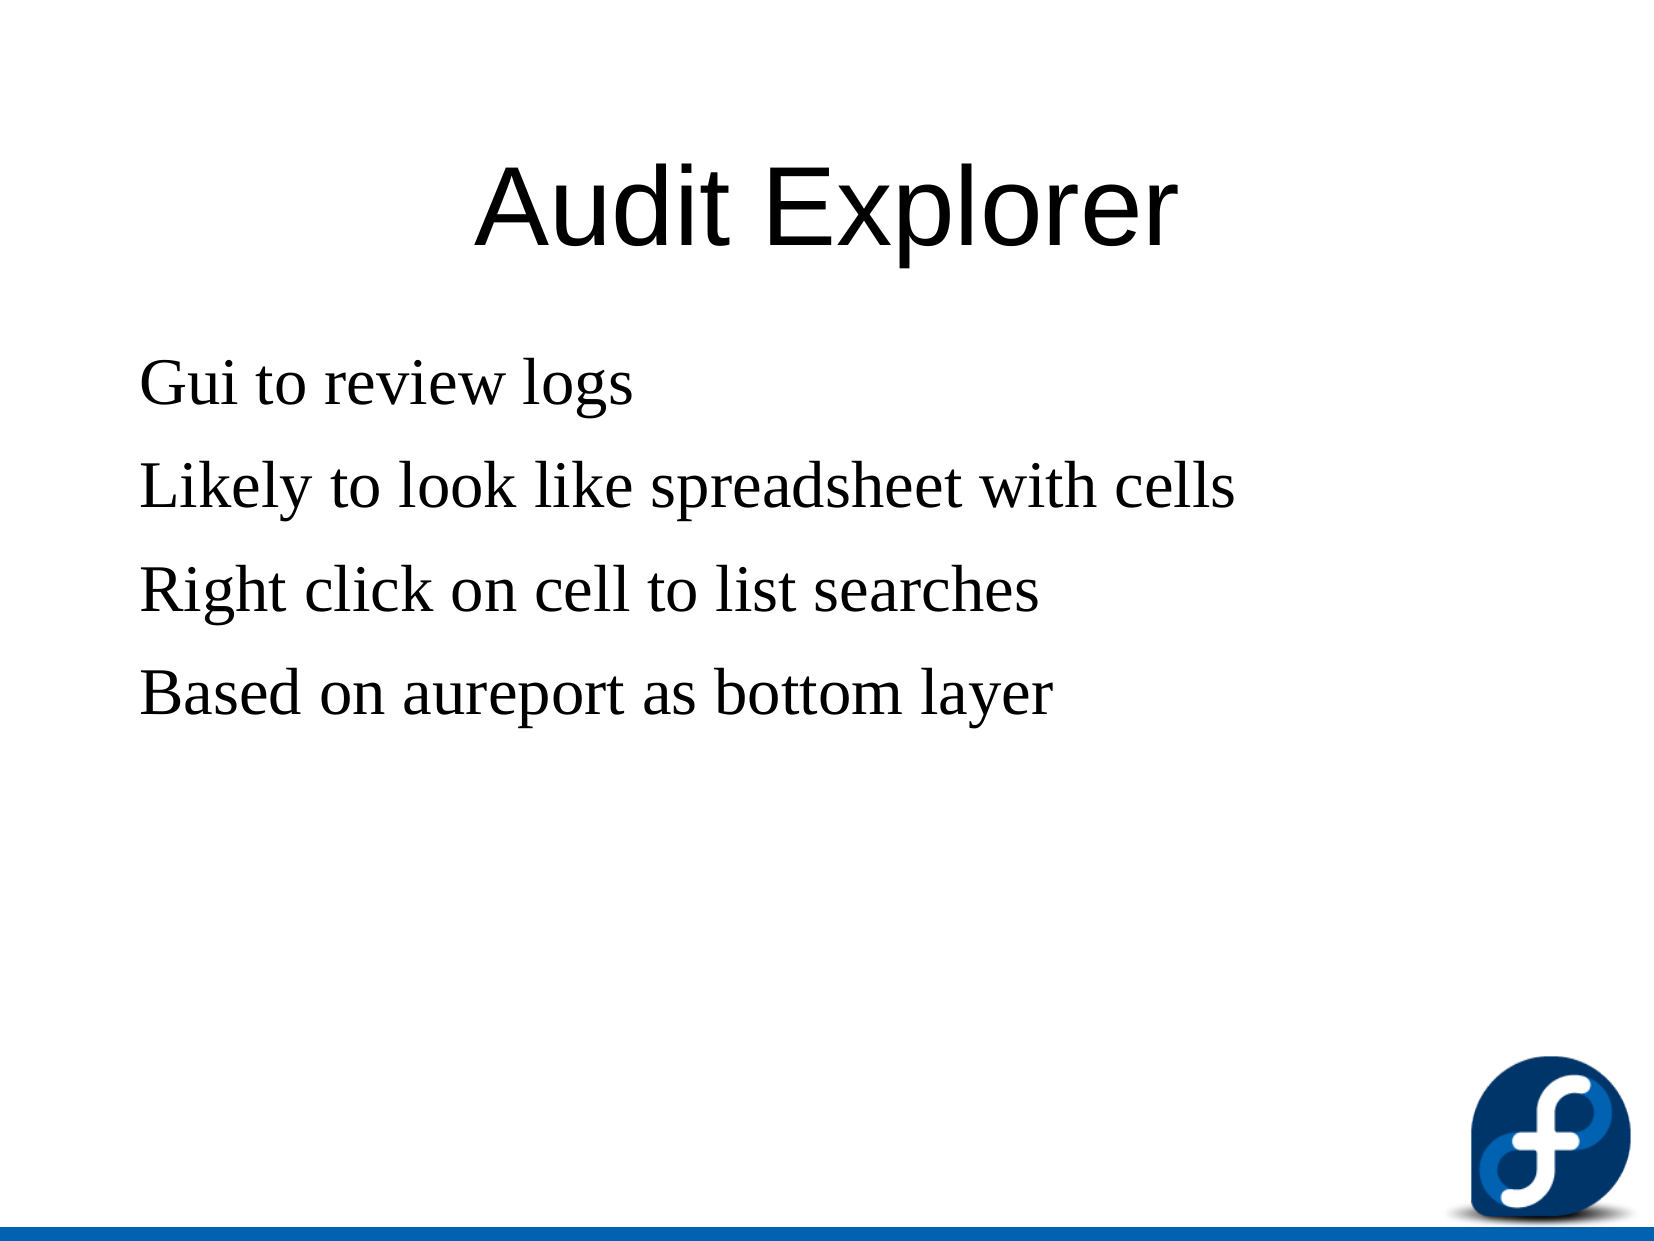

# Audit Explorer
Gui to review logs
Likely to look like spreadsheet with cells
Right click on cell to list searches
Based on aureport as bottom layer